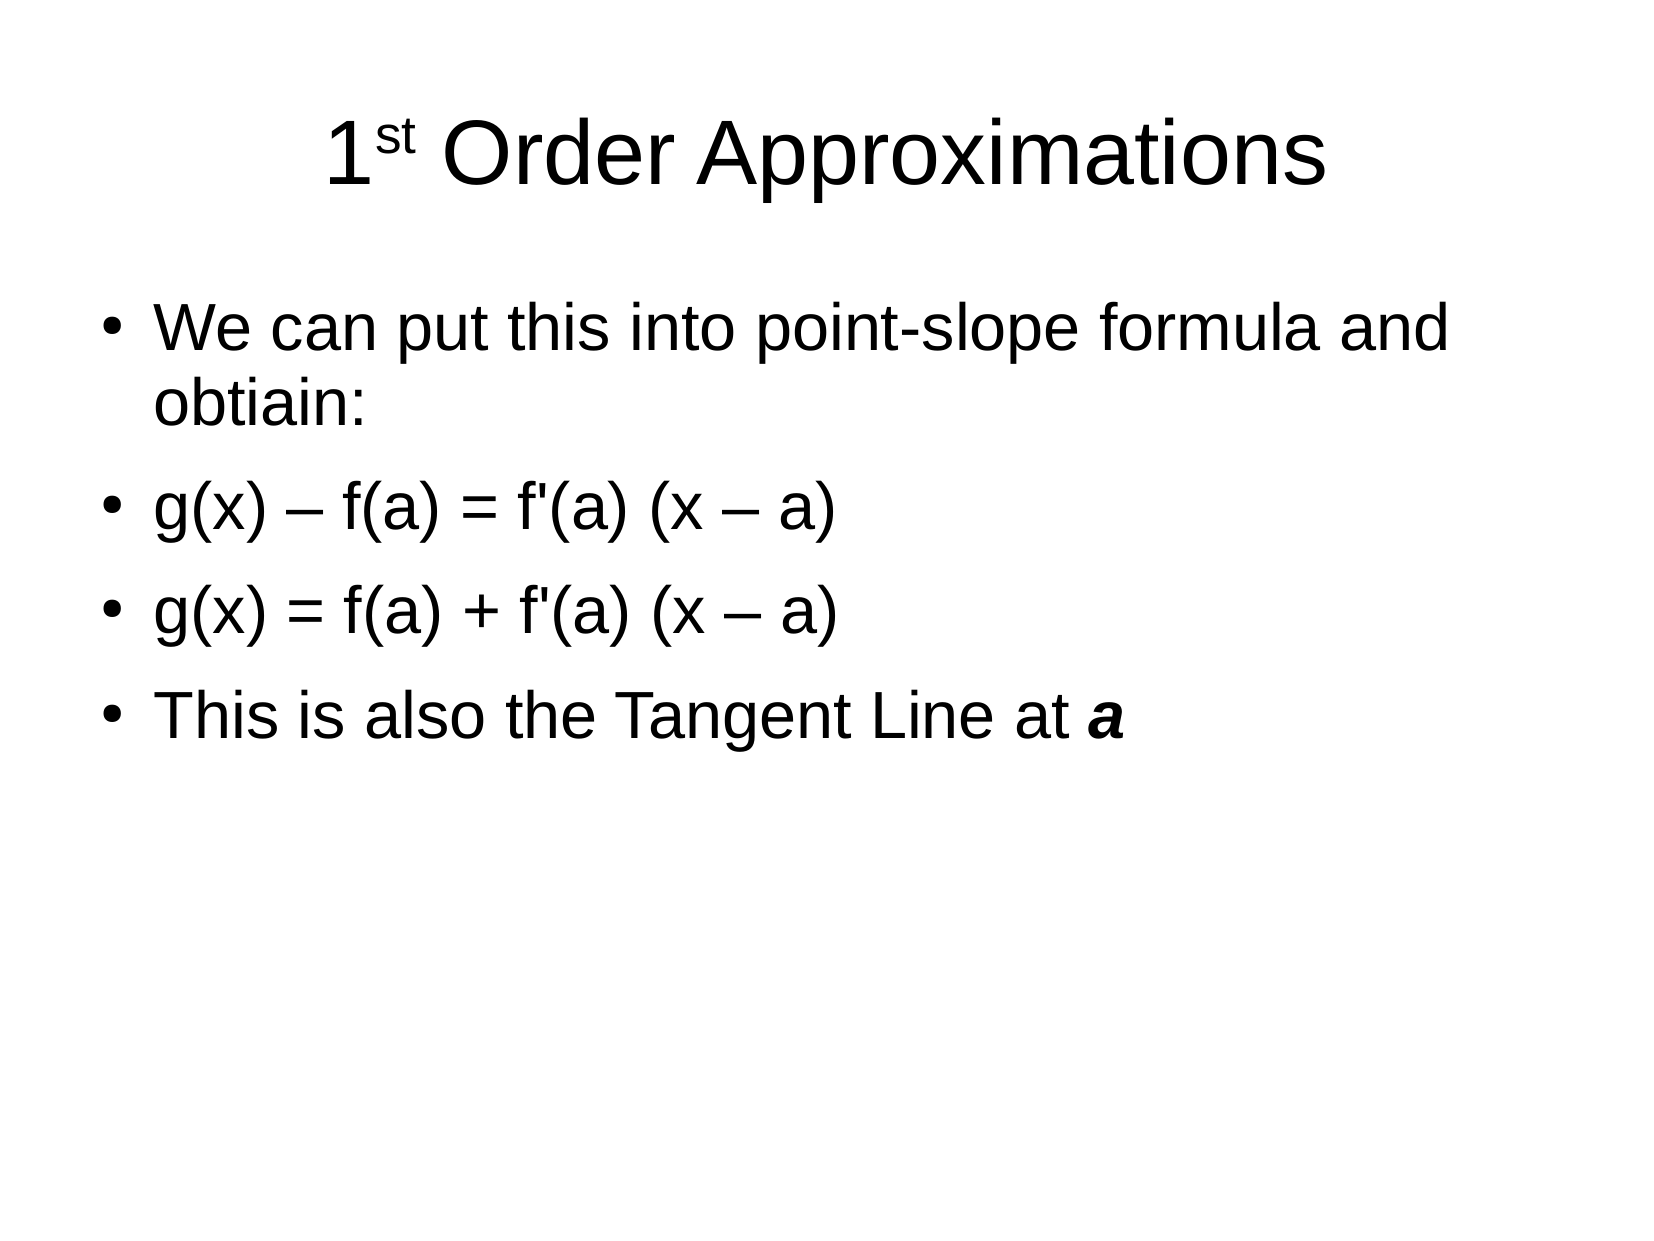

# 1st Order Approximations
We can put this into point-slope formula and obtiain:
g(x) – f(a) = f'(a) (x – a)
g(x) = f(a) + f'(a) (x – a)
This is also the Tangent Line at a